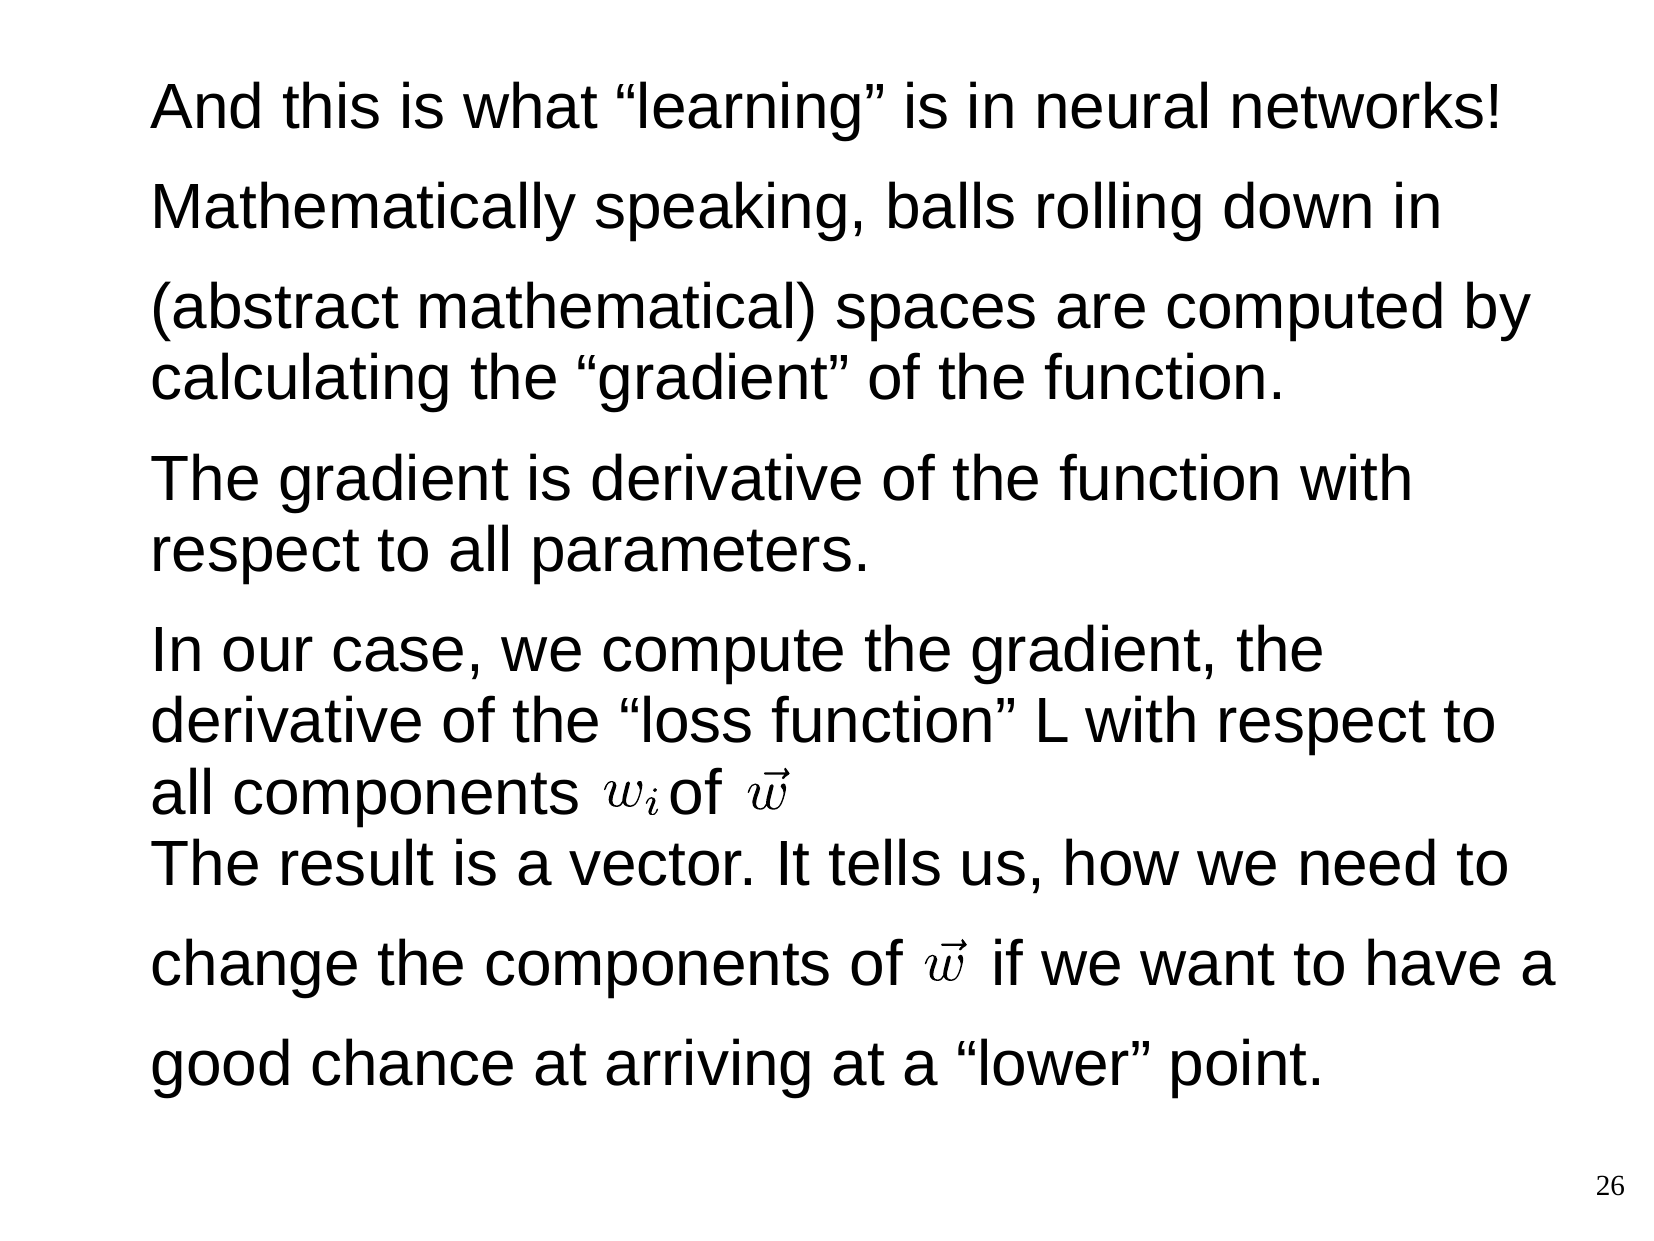

# And this is what “learning” is in neural networks!
Mathematically speaking, balls rolling down in
(abstract mathematical) spaces are computed by calculating the “gradient” of the function.
The gradient is derivative of the function with respect to all parameters.
In our case, we compute the gradient, the derivative of the “loss function” L with respect to all components of
The result is a vector. It tells us, how we need to
change the components of if we want to have a
good chance at arriving at a “lower” point.
26